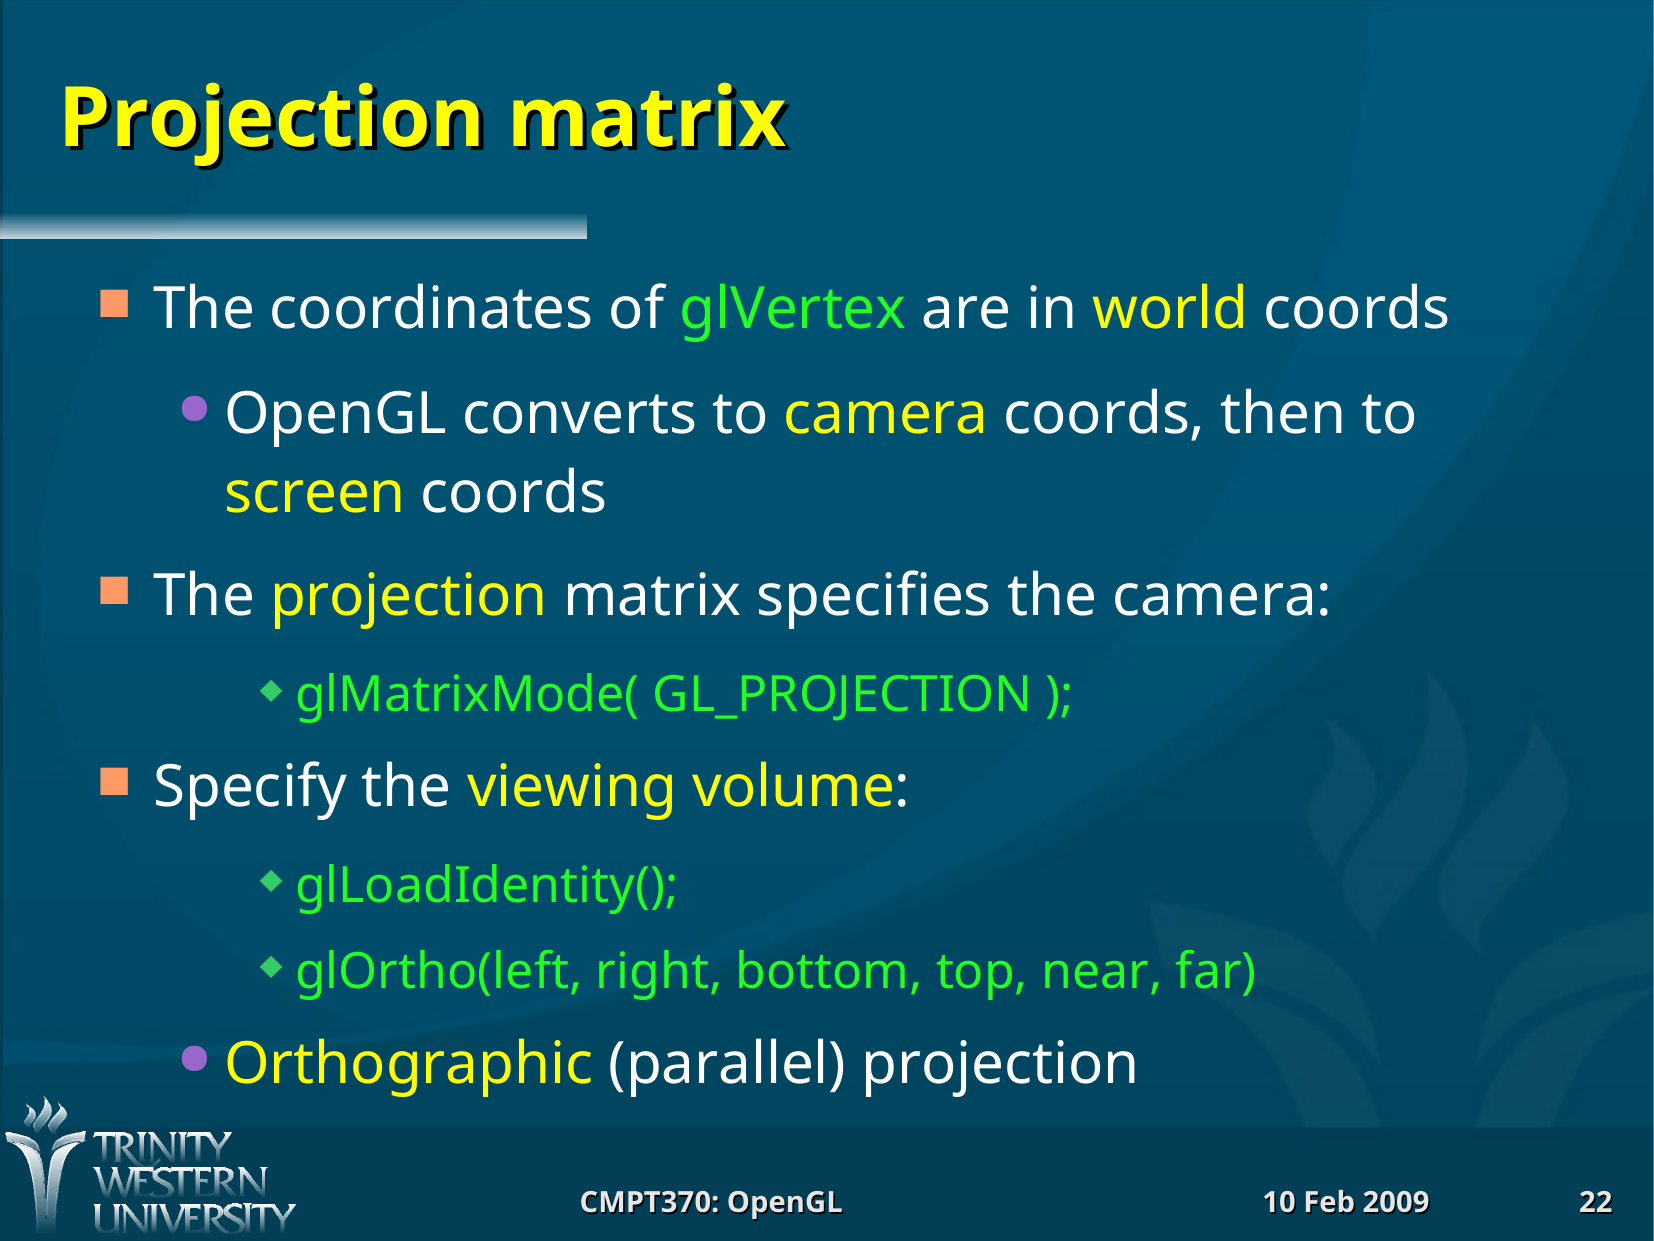

# Projection matrix
The coordinates of glVertex are in world coords
OpenGL converts to camera coords, then to screen coords
The projection matrix specifies the camera:
glMatrixMode( GL_PROJECTION );
Specify the viewing volume:
glLoadIdentity();
glOrtho(left, right, bottom, top, near, far)
Orthographic (parallel) projection
CMPT370: OpenGL
10 Feb 2009
22